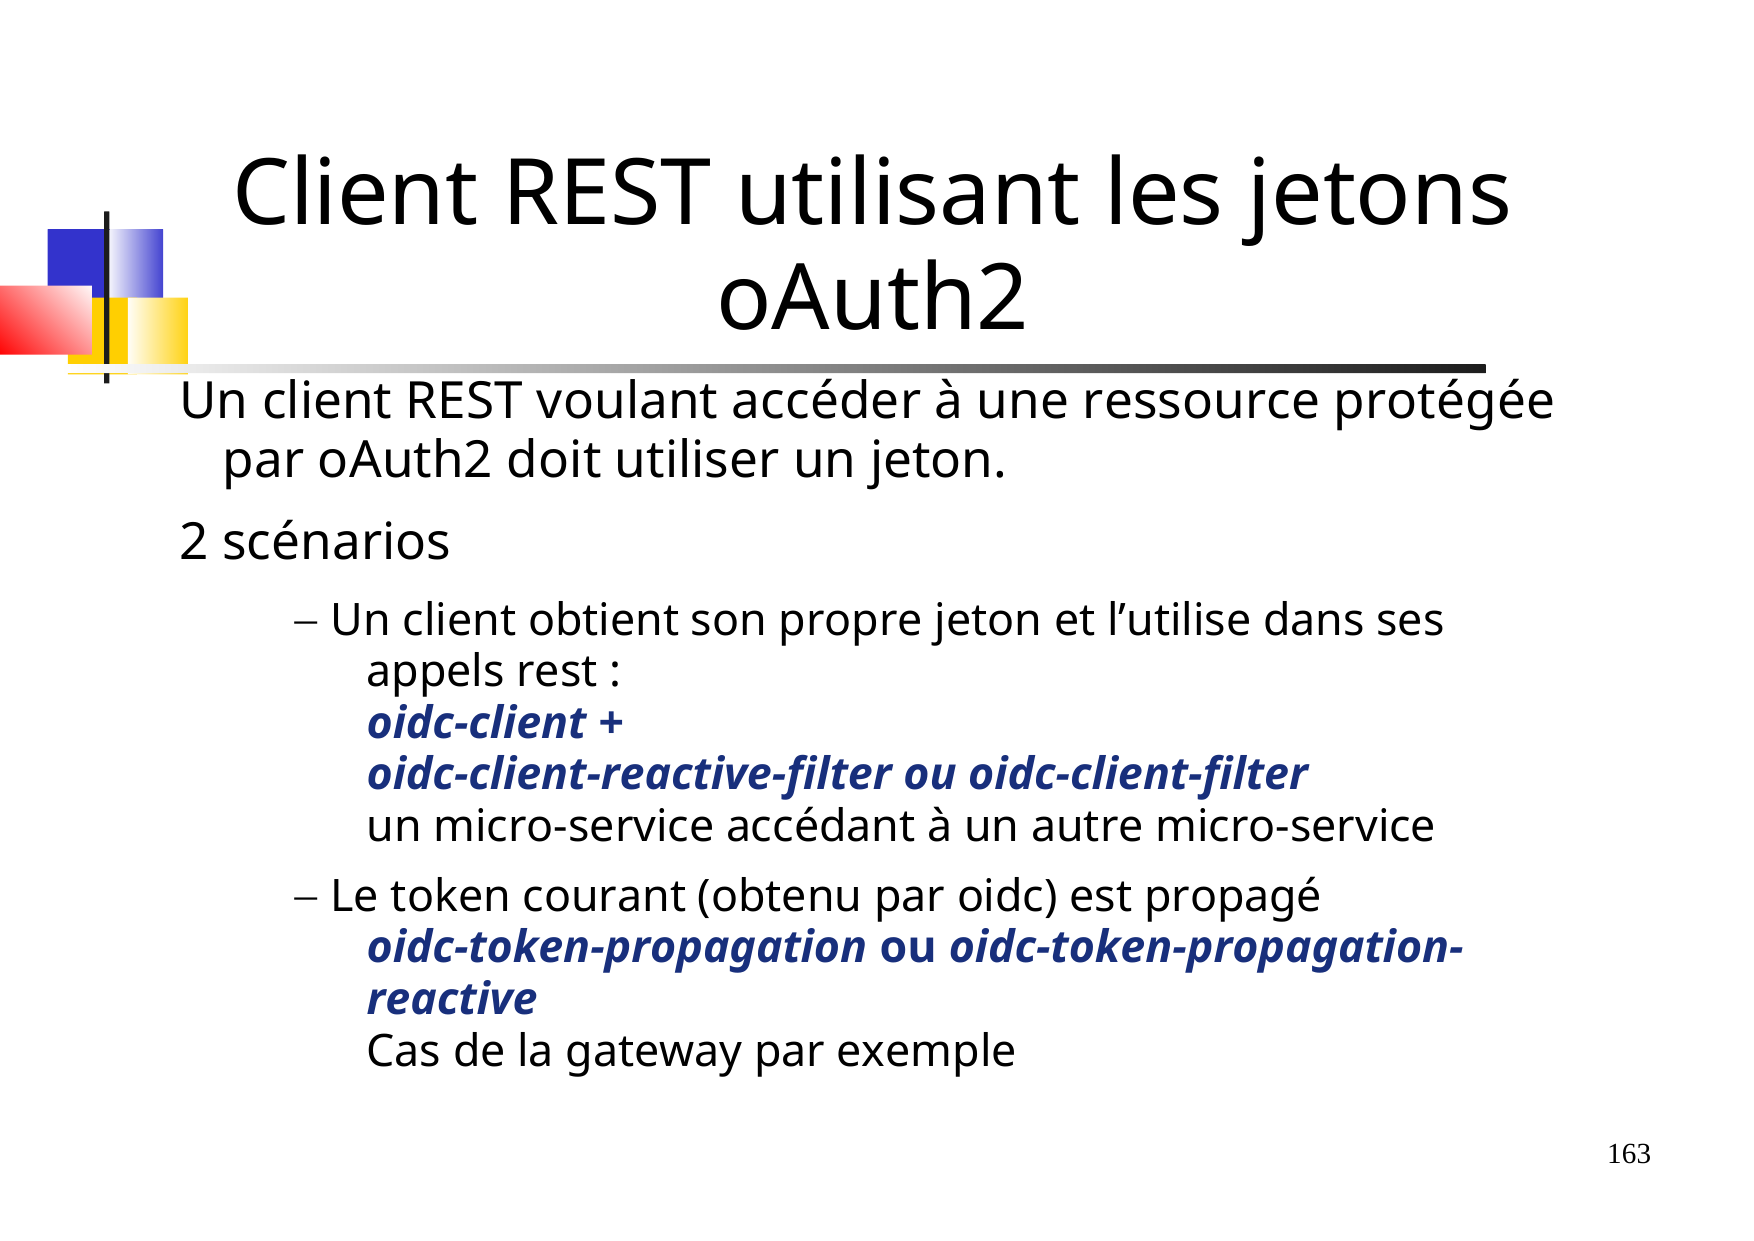

# Client REST utilisant les jetons oAuth2
Un client REST voulant accéder à une ressource protégée par oAuth2 doit utiliser un jeton.
2 scénarios
Un client obtient son propre jeton et l’utilise dans ses appels rest :
oidc-client +
oidc-client-reactive-filter ou oidc-client-filter
un micro-service accédant à un autre micro-service
Le token courant (obtenu par oidc) est propagé
oidc-token-propagation ou oidc-token-propagation-reactive
Cas de la gateway par exemple